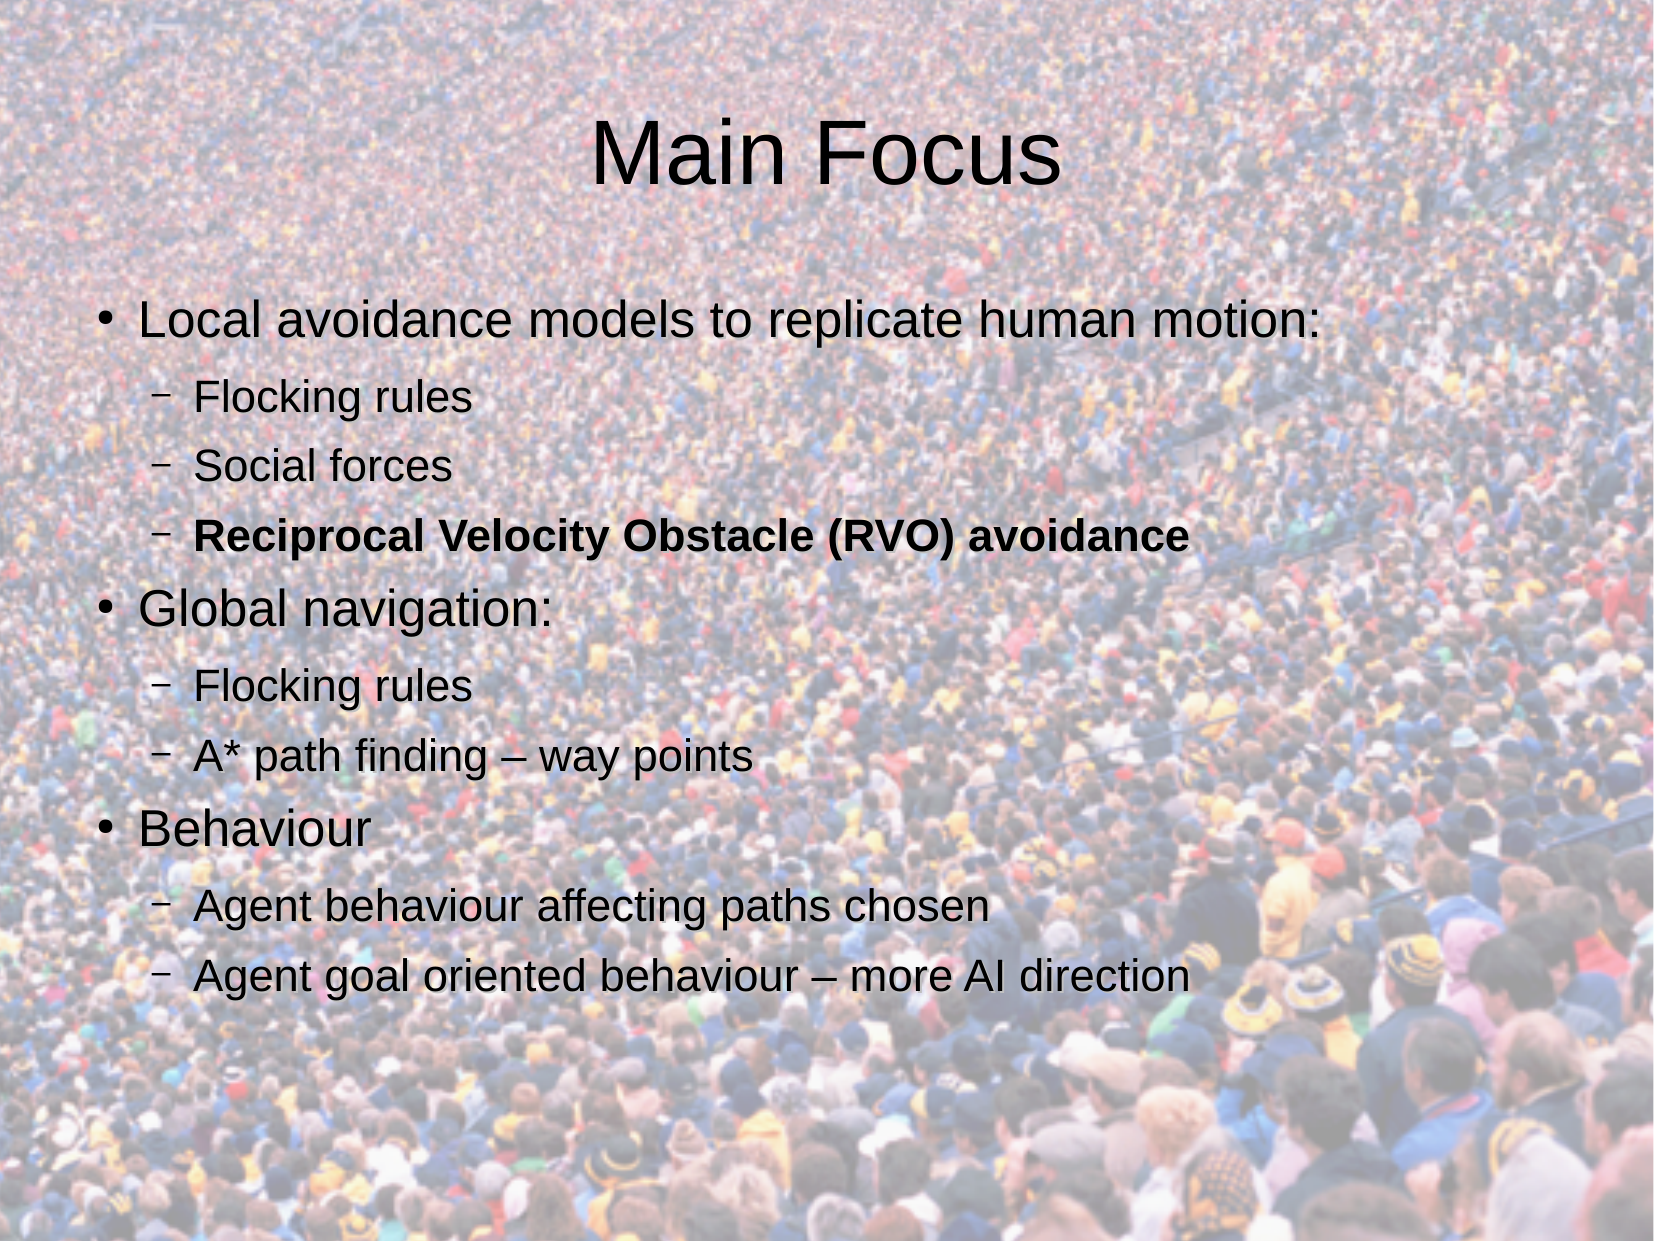

# Main Focus
Local avoidance models to replicate human motion:
Flocking rules
Social forces
Reciprocal Velocity Obstacle (RVO) avoidance
Global navigation:
Flocking rules
A* path finding – way points
Behaviour
Agent behaviour affecting paths chosen
Agent goal oriented behaviour – more AI direction